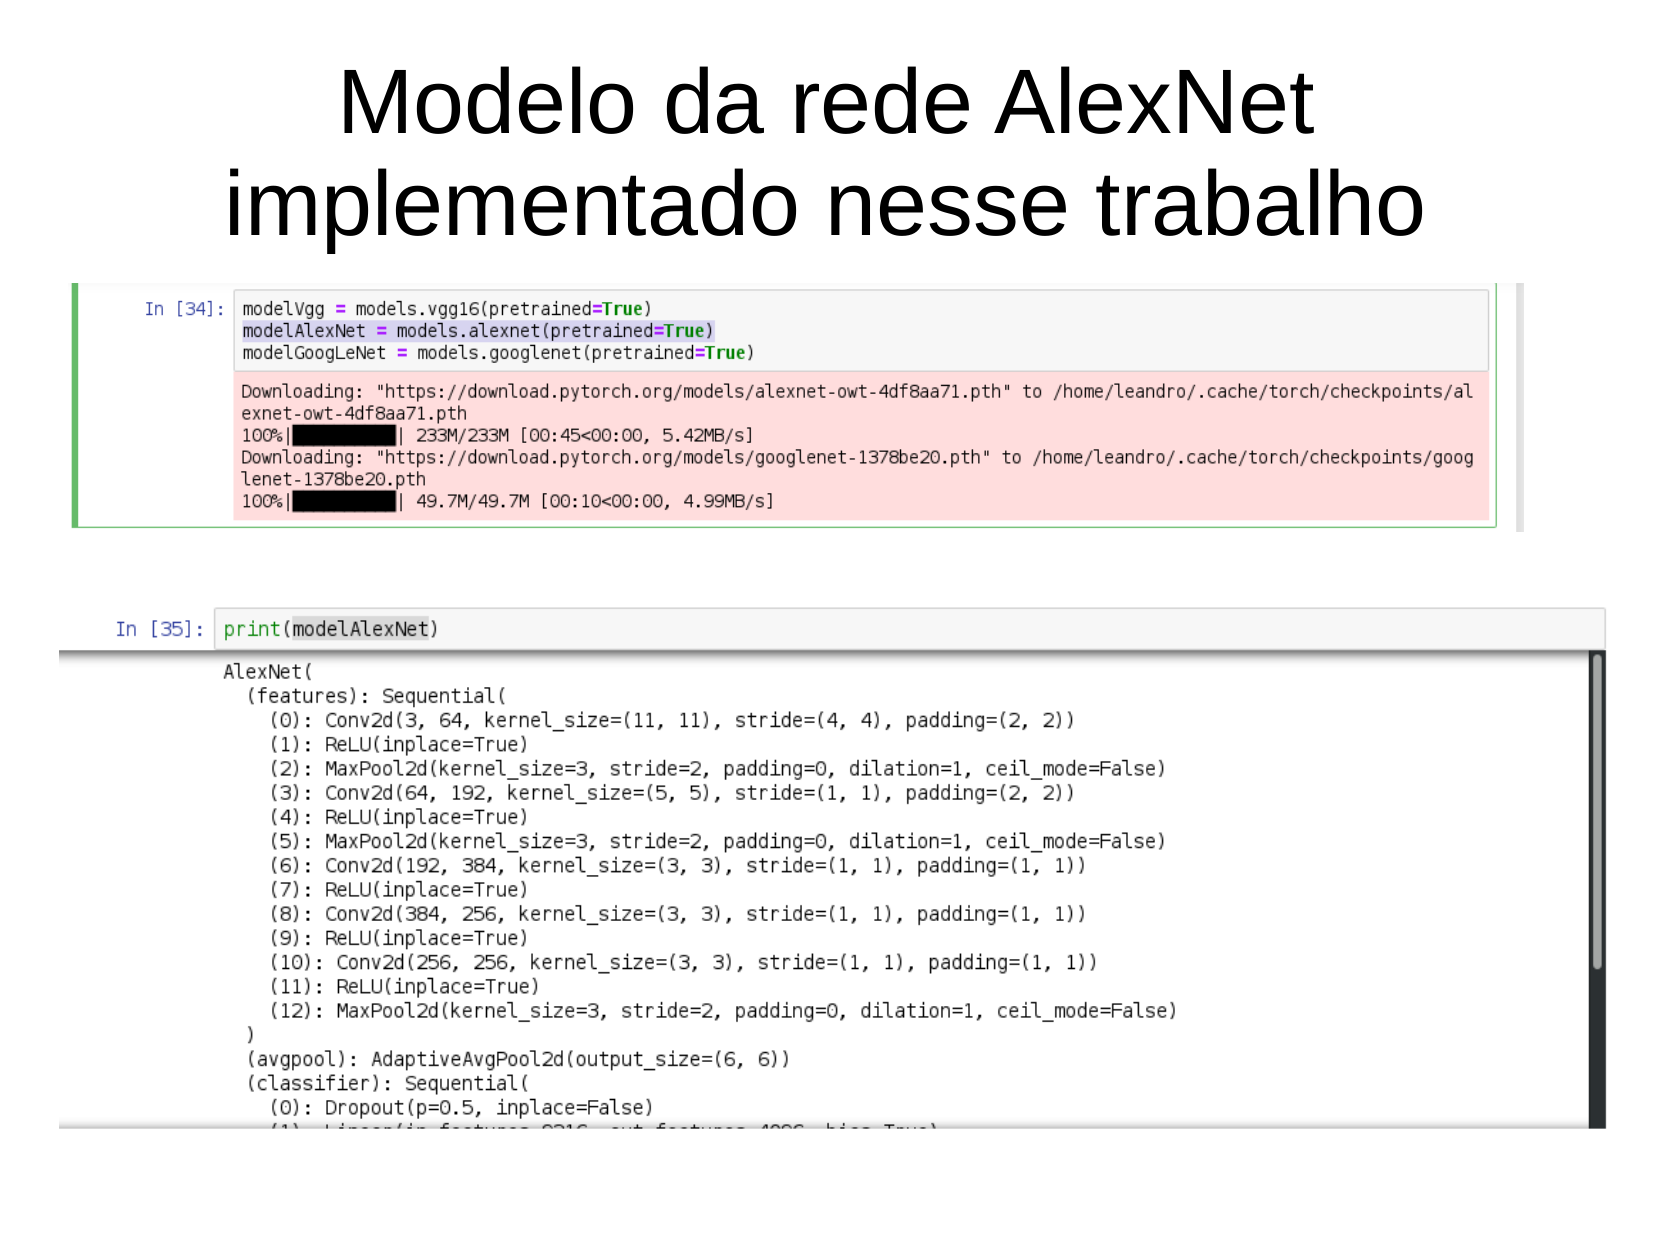

# Modelo da rede AlexNet implementado nesse trabalho